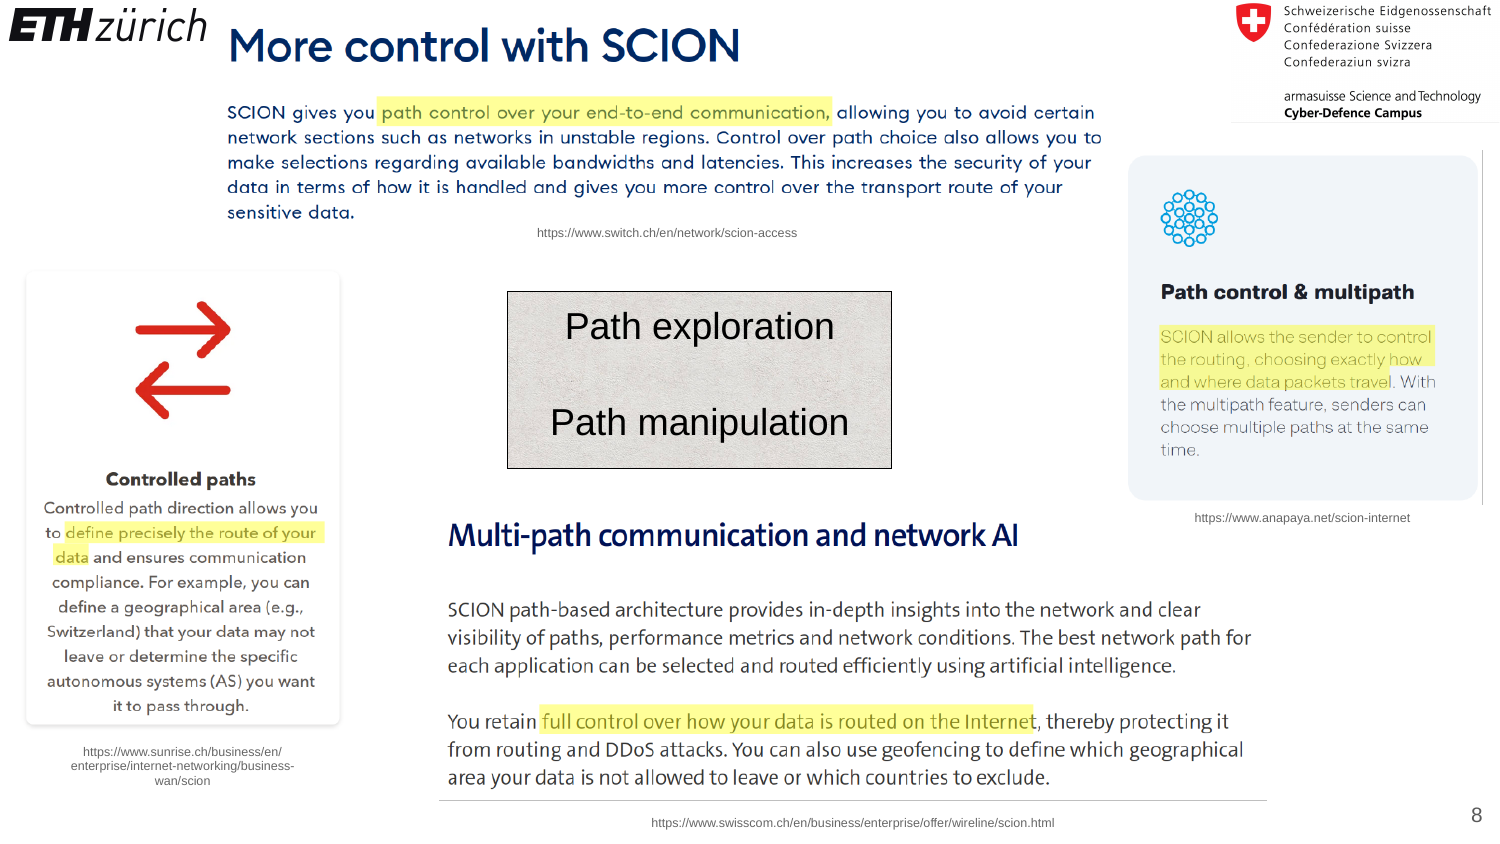

https://www.switch.ch/en/network/scion-access
Path exploration
Path manipulation
https://www.anapaya.net/scion-internet
https://www.sunrise.ch/business/en/enterprise/internet-networking/business-wan/scion
8
https://www.swisscom.ch/en/business/enterprise/offer/wireline/scion.html